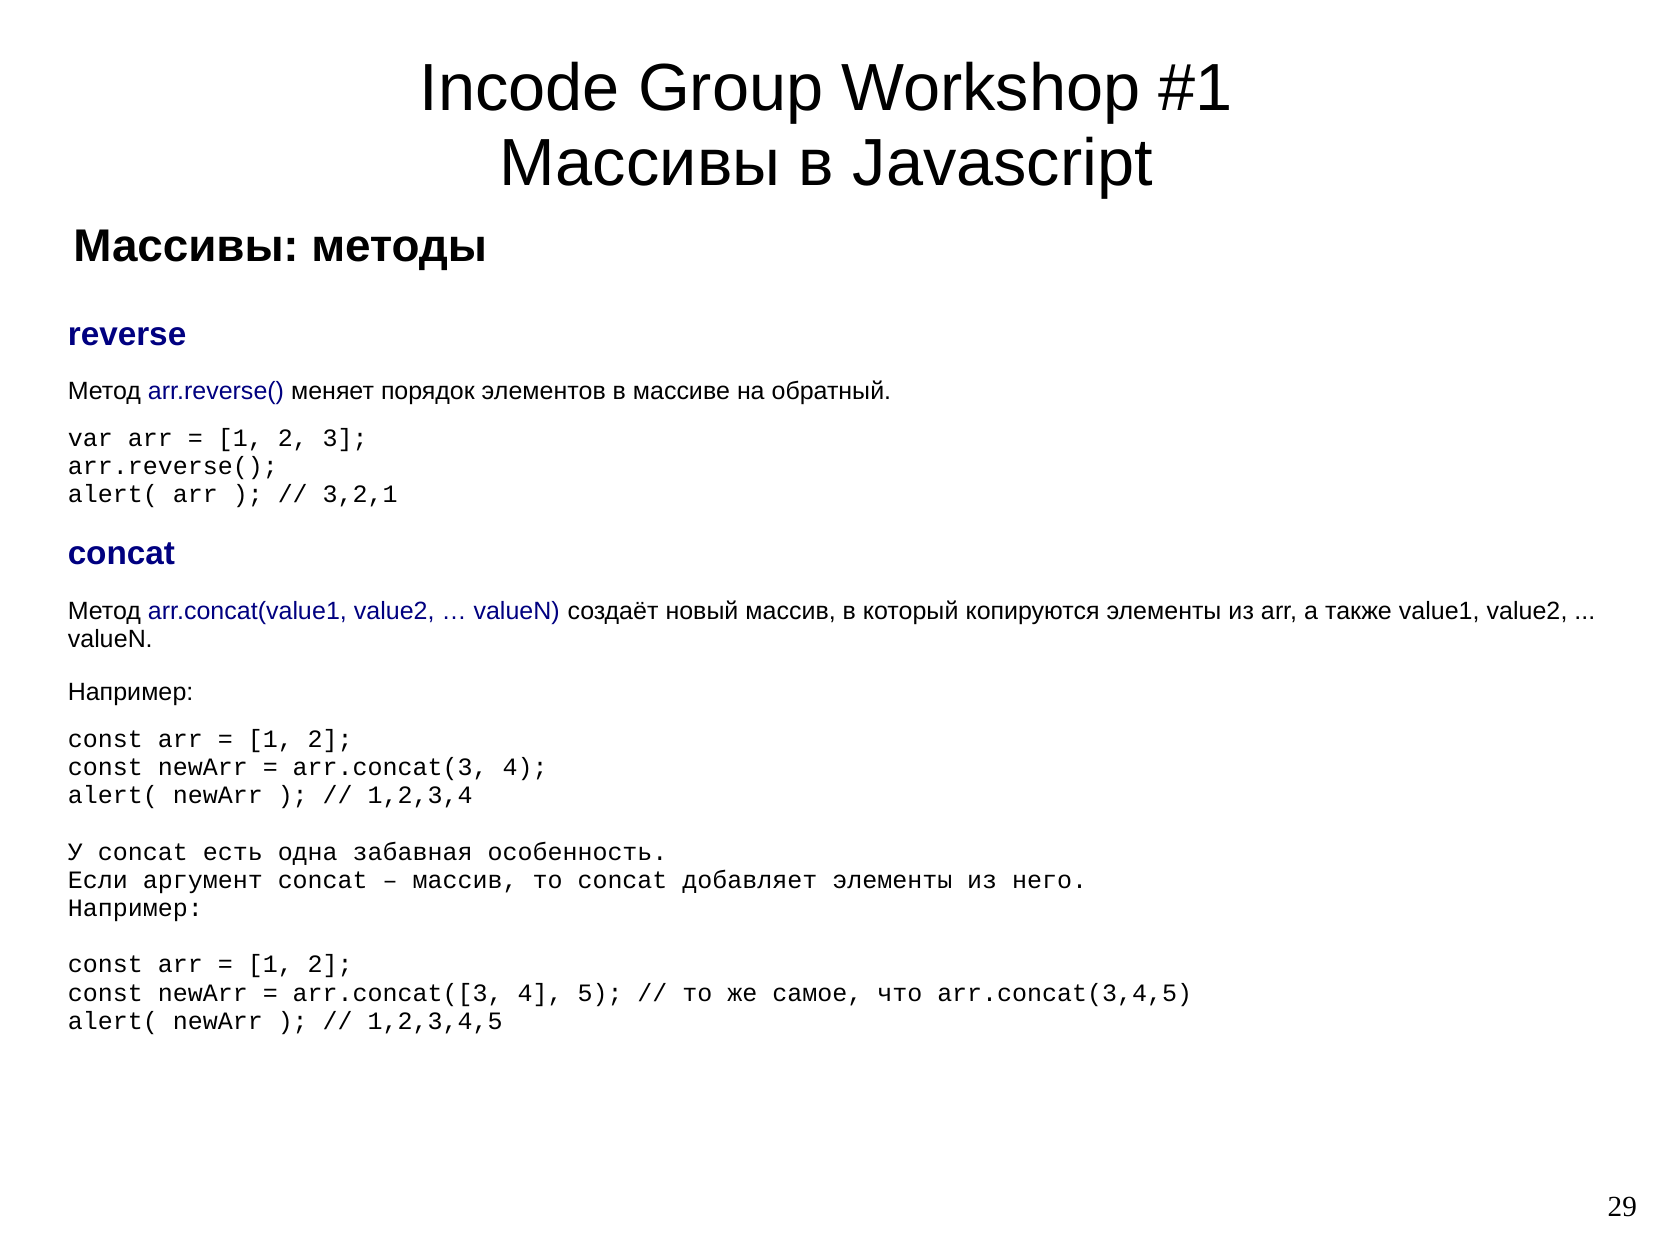

# Incode Group Workshop #1 Массивы в Javascript
Массивы: методы
reverse
Метод arr.reverse() меняет порядок элементов в массиве на обратный.
var arr = [1, 2, 3];
arr.reverse();
alert( arr ); // 3,2,1
concat
Метод arr.concat(value1, value2, … valueN) создаёт новый массив, в который копируются элементы из arr, а также value1, value2, ... valueN.
Например:
const arr = [1, 2];
const newArr = arr.concat(3, 4);
alert( newArr ); // 1,2,3,4
У concat есть одна забавная особенность.
Если аргумент concat – массив, то concat добавляет элементы из него.
Например:
const arr = [1, 2];
const newArr = arr.concat([3, 4], 5); // то же самое, что arr.concat(3,4,5)
alert( newArr ); // 1,2,3,4,5
29